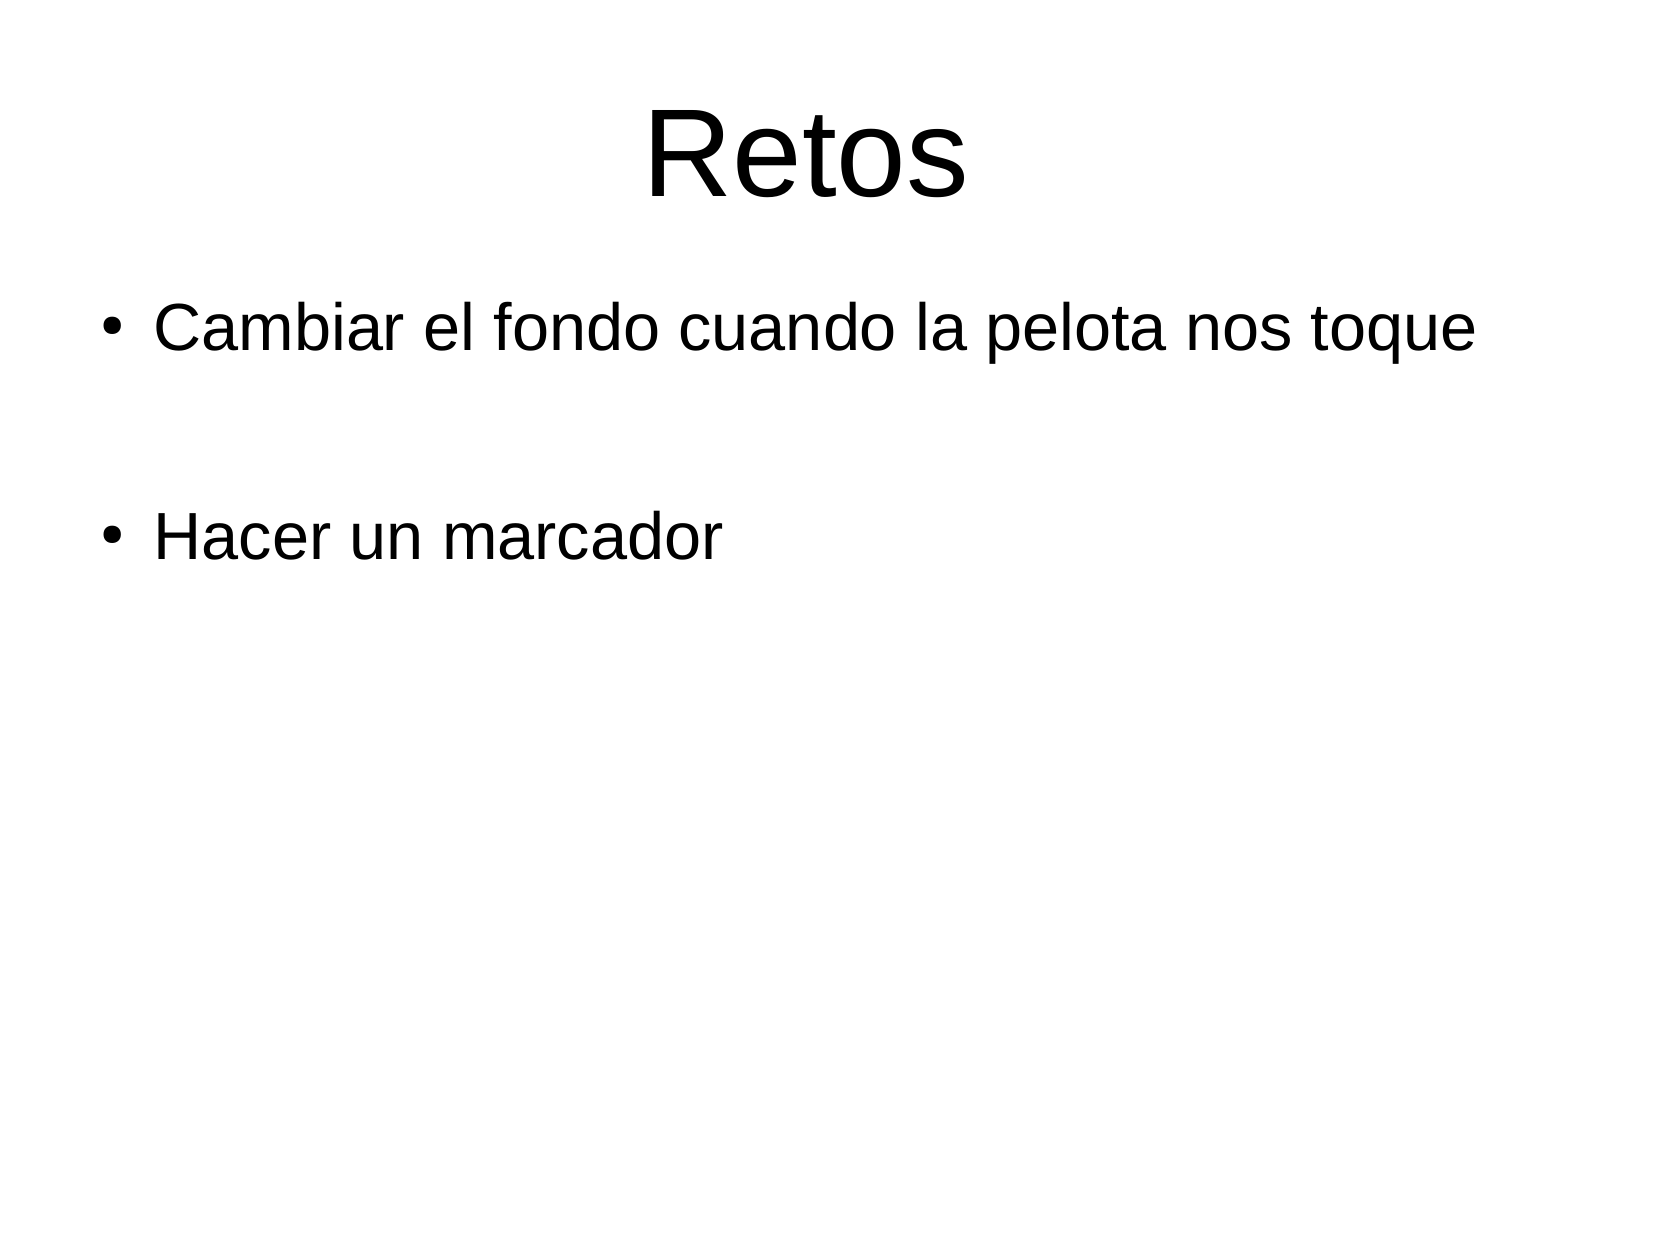

# Retos
Cambiar el fondo cuando la pelota nos toque
Hacer un marcador